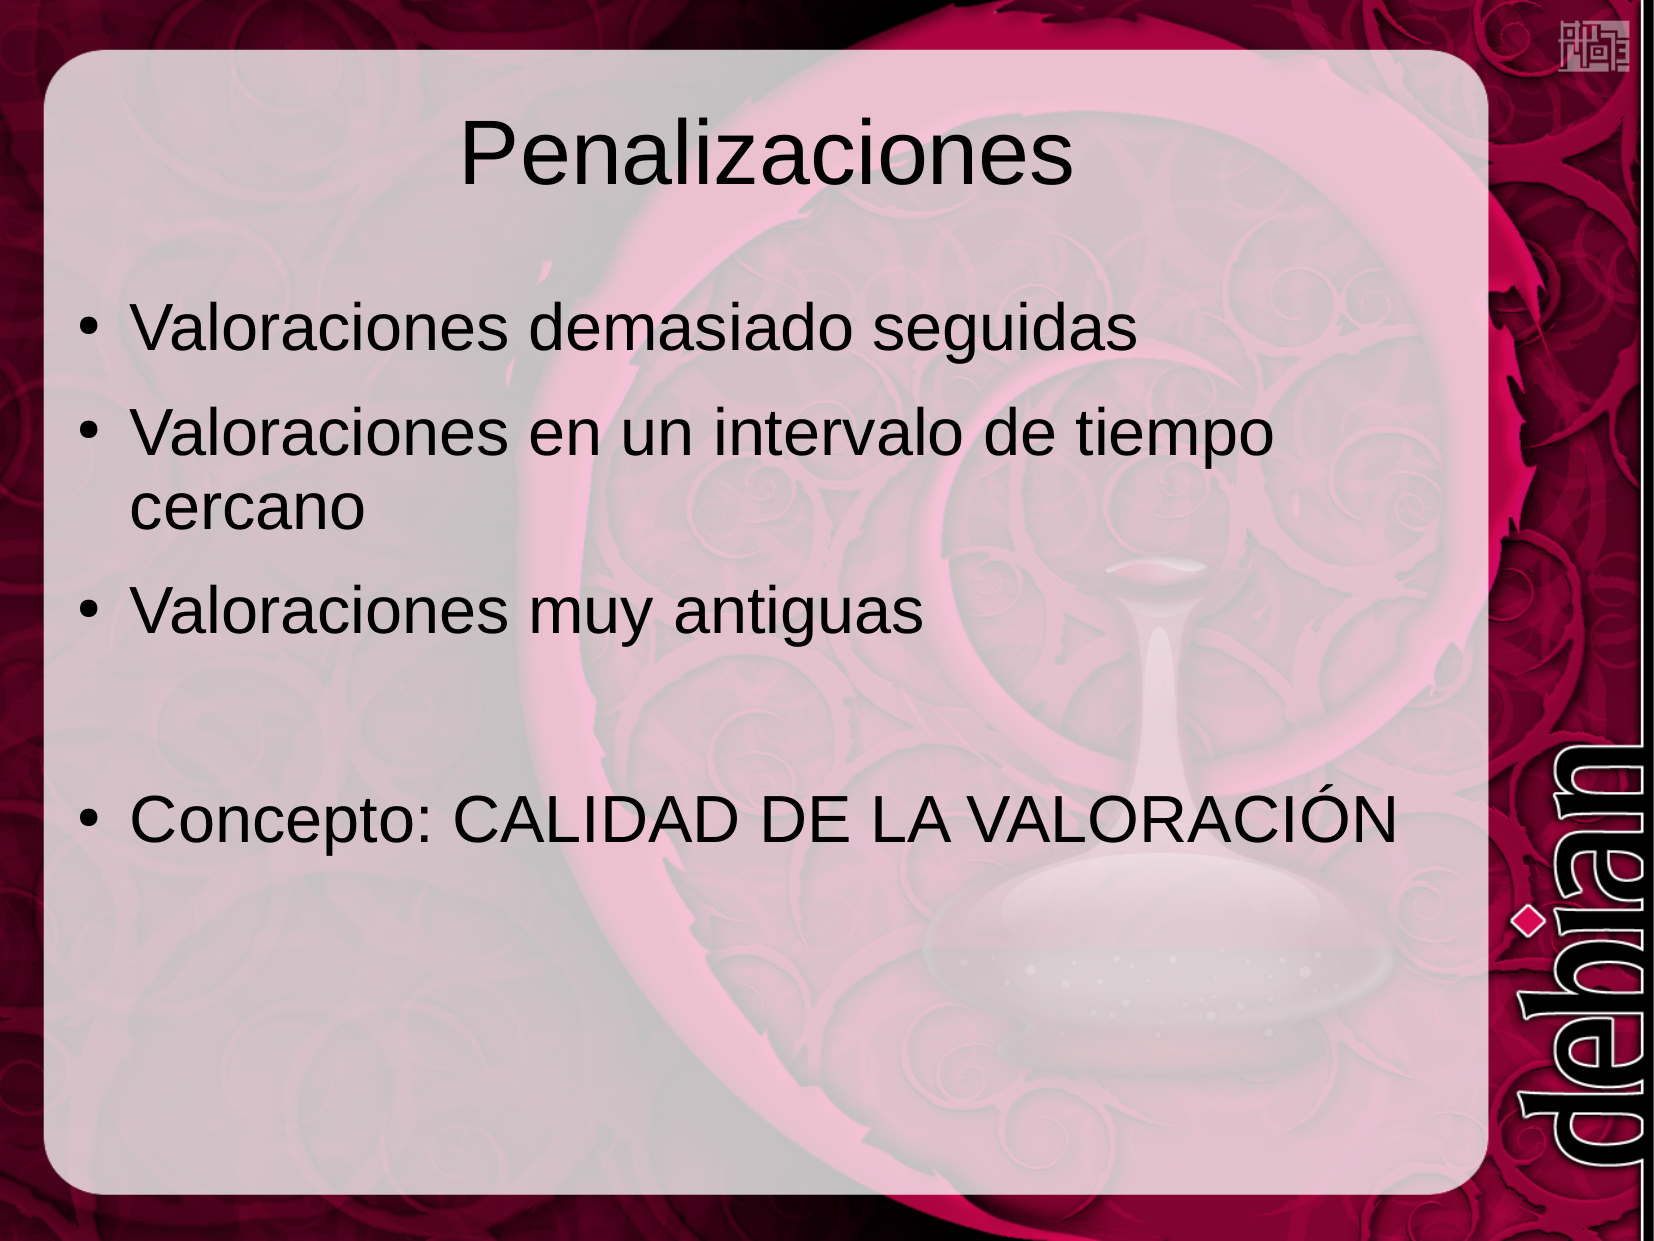

# Penalizaciones
Valoraciones demasiado seguidas
Valoraciones en un intervalo de tiempo cercano
Valoraciones muy antiguas
Concepto: CALIDAD DE LA VALORACIÓN